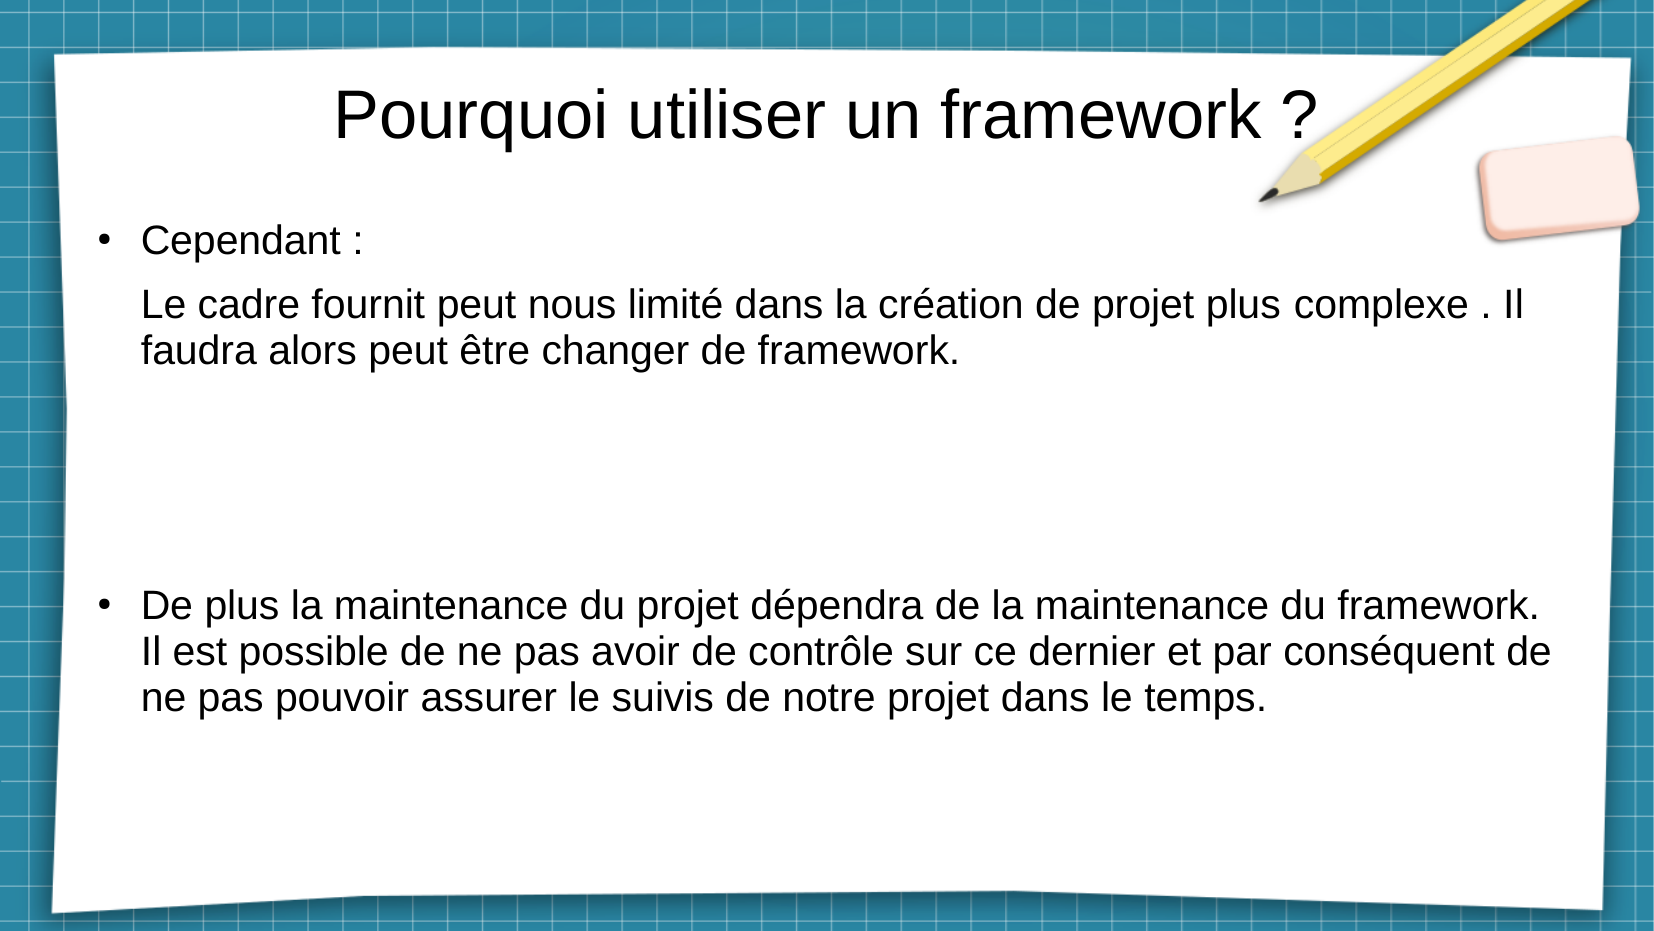

# Pourquoi utiliser un framework ?
Cependant :
Le cadre fournit peut nous limité dans la création de projet plus complexe . Il faudra alors peut être changer de framework.
De plus la maintenance du projet dépendra de la maintenance du framework. Il est possible de ne pas avoir de contrôle sur ce dernier et par conséquent de ne pas pouvoir assurer le suivis de notre projet dans le temps.